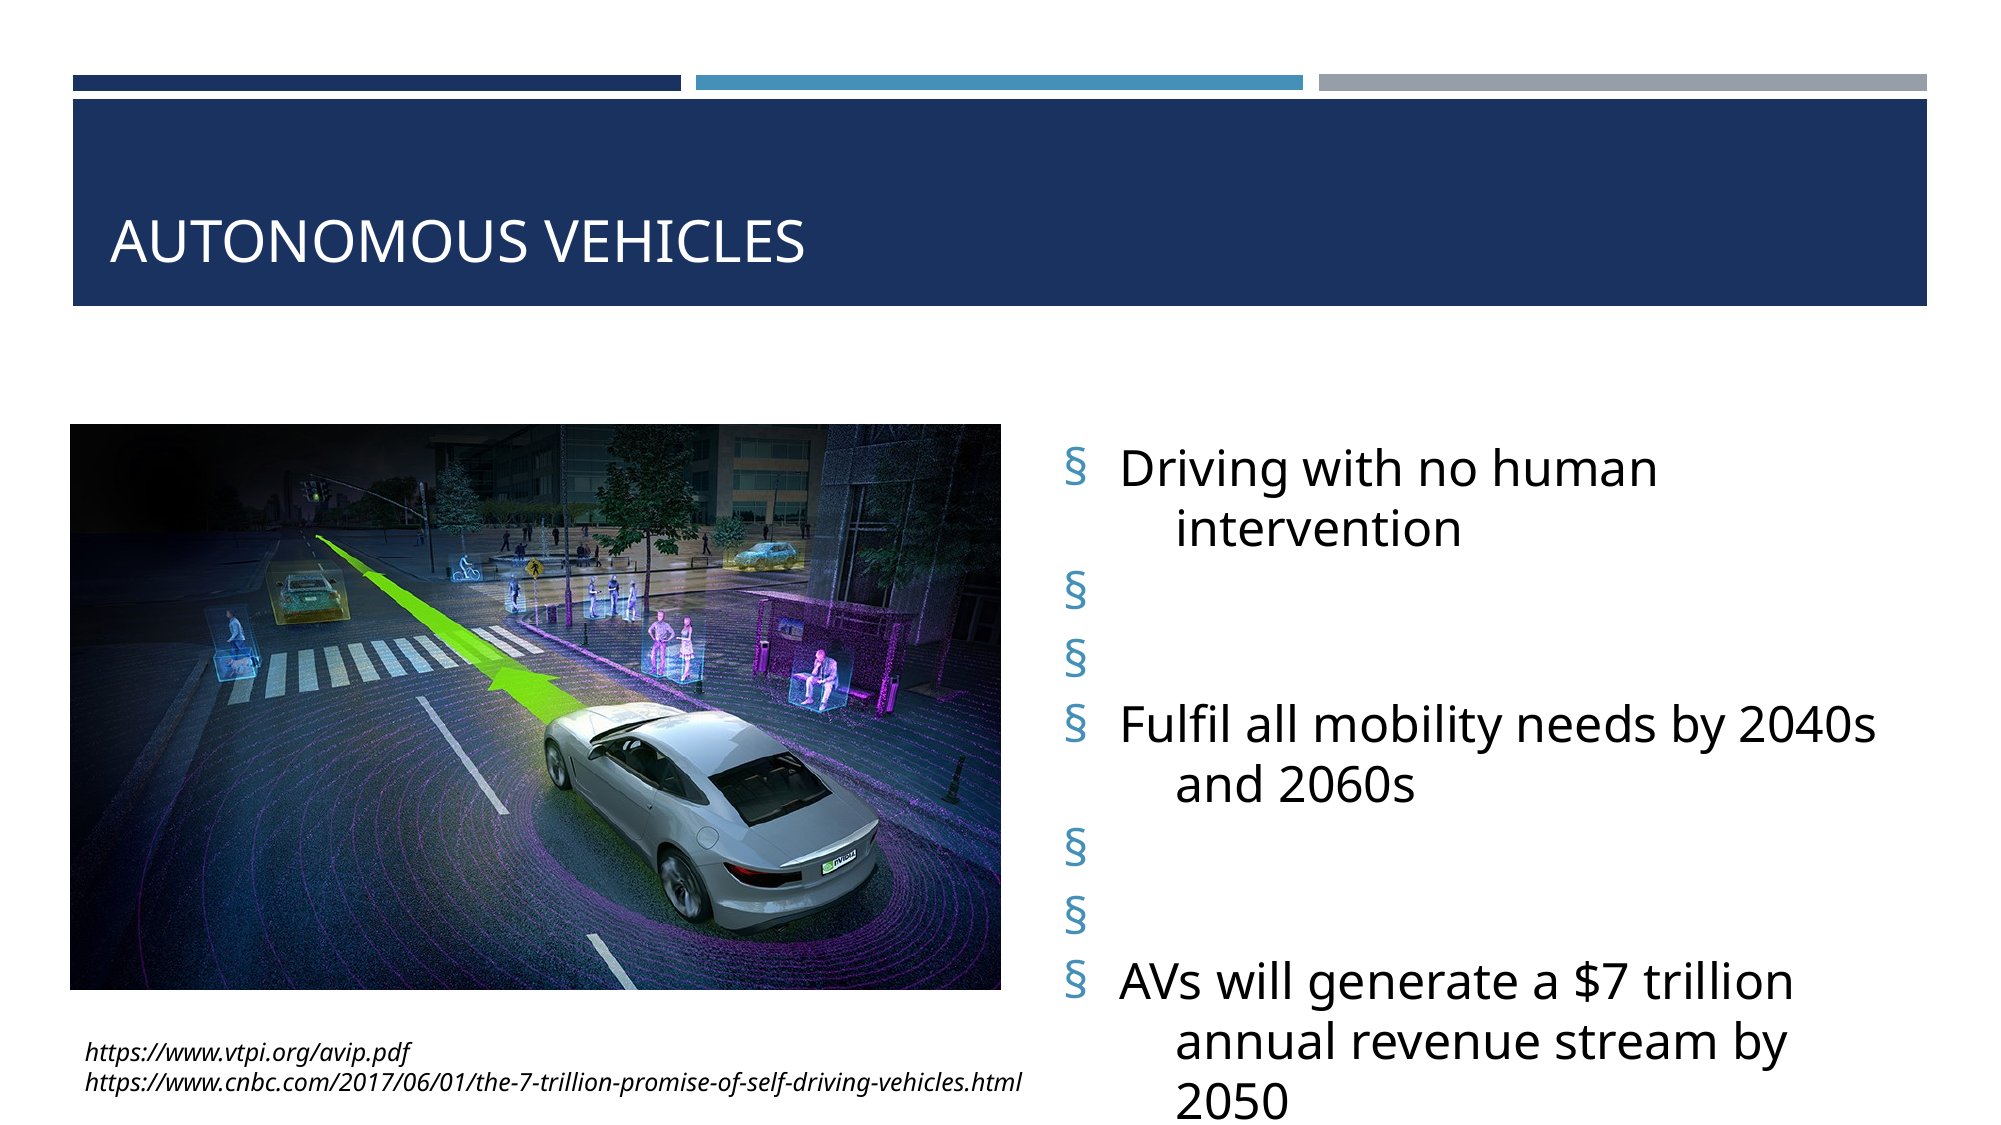

# Autonomous Vehicles
Driving with no human intervention
Fulfil all mobility needs by 2040s and 2060s
AVs will generate a $7 trillion annual revenue stream by 2050
https://www.vtpi.org/avip.pdf
https://www.cnbc.com/2017/06/01/the-7-trillion-promise-of-self-driving-vehicles.html